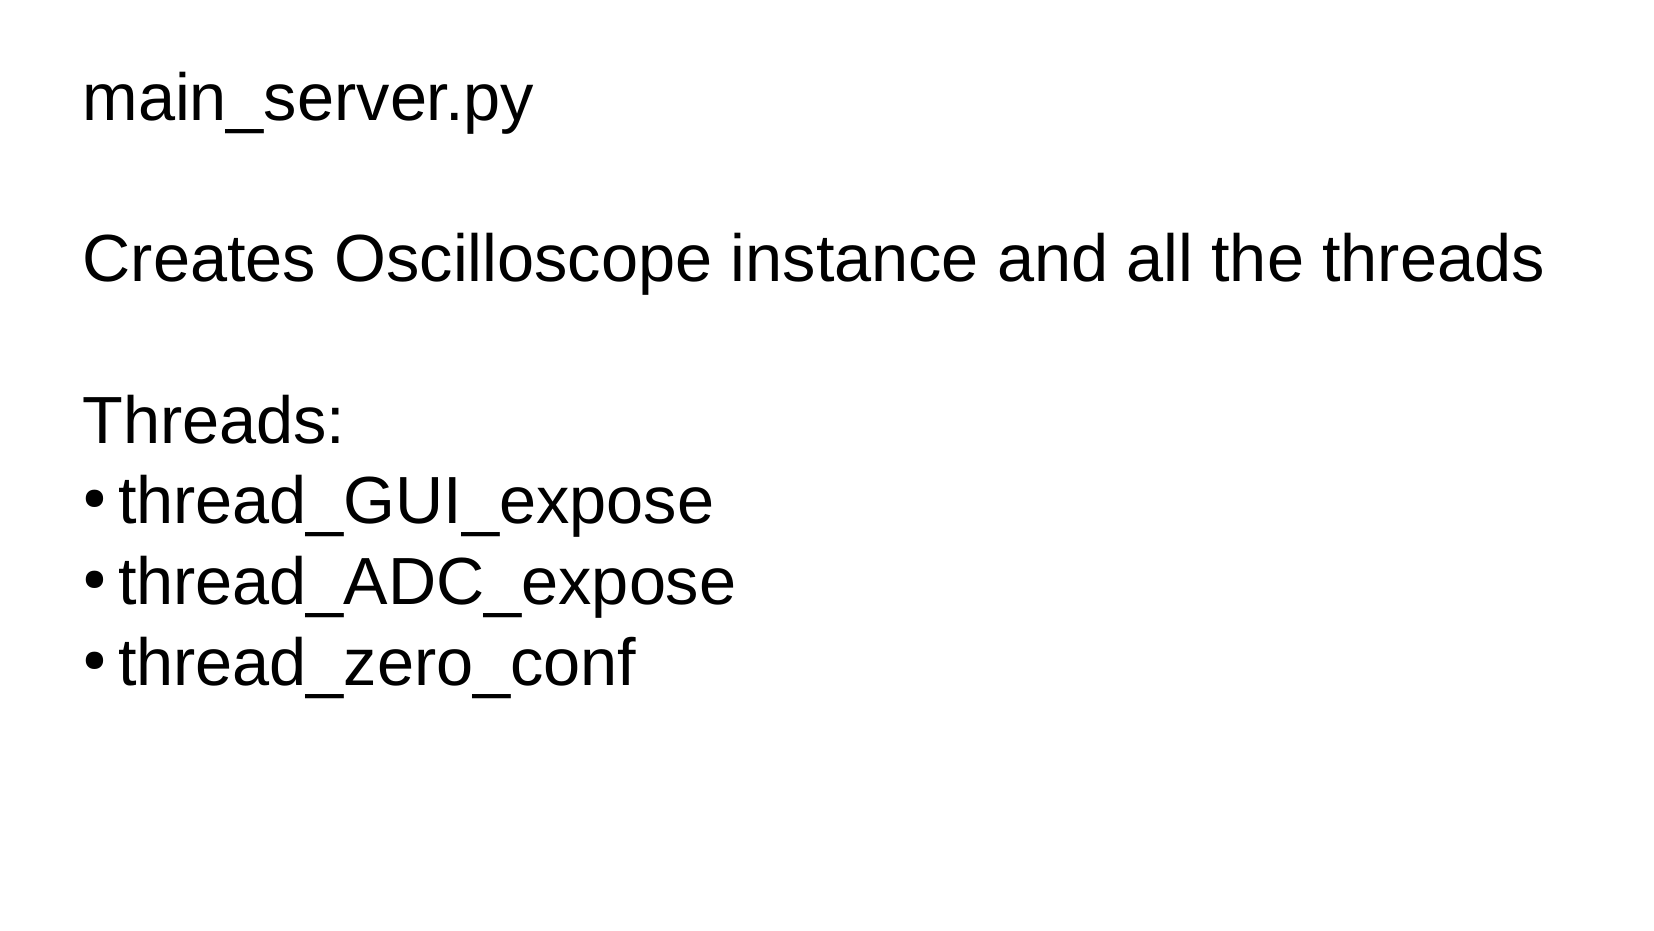

# main_server.py
Creates Oscilloscope instance and all the threads
Threads:
thread_GUI_expose
thread_ADC_expose
thread_zero_conf